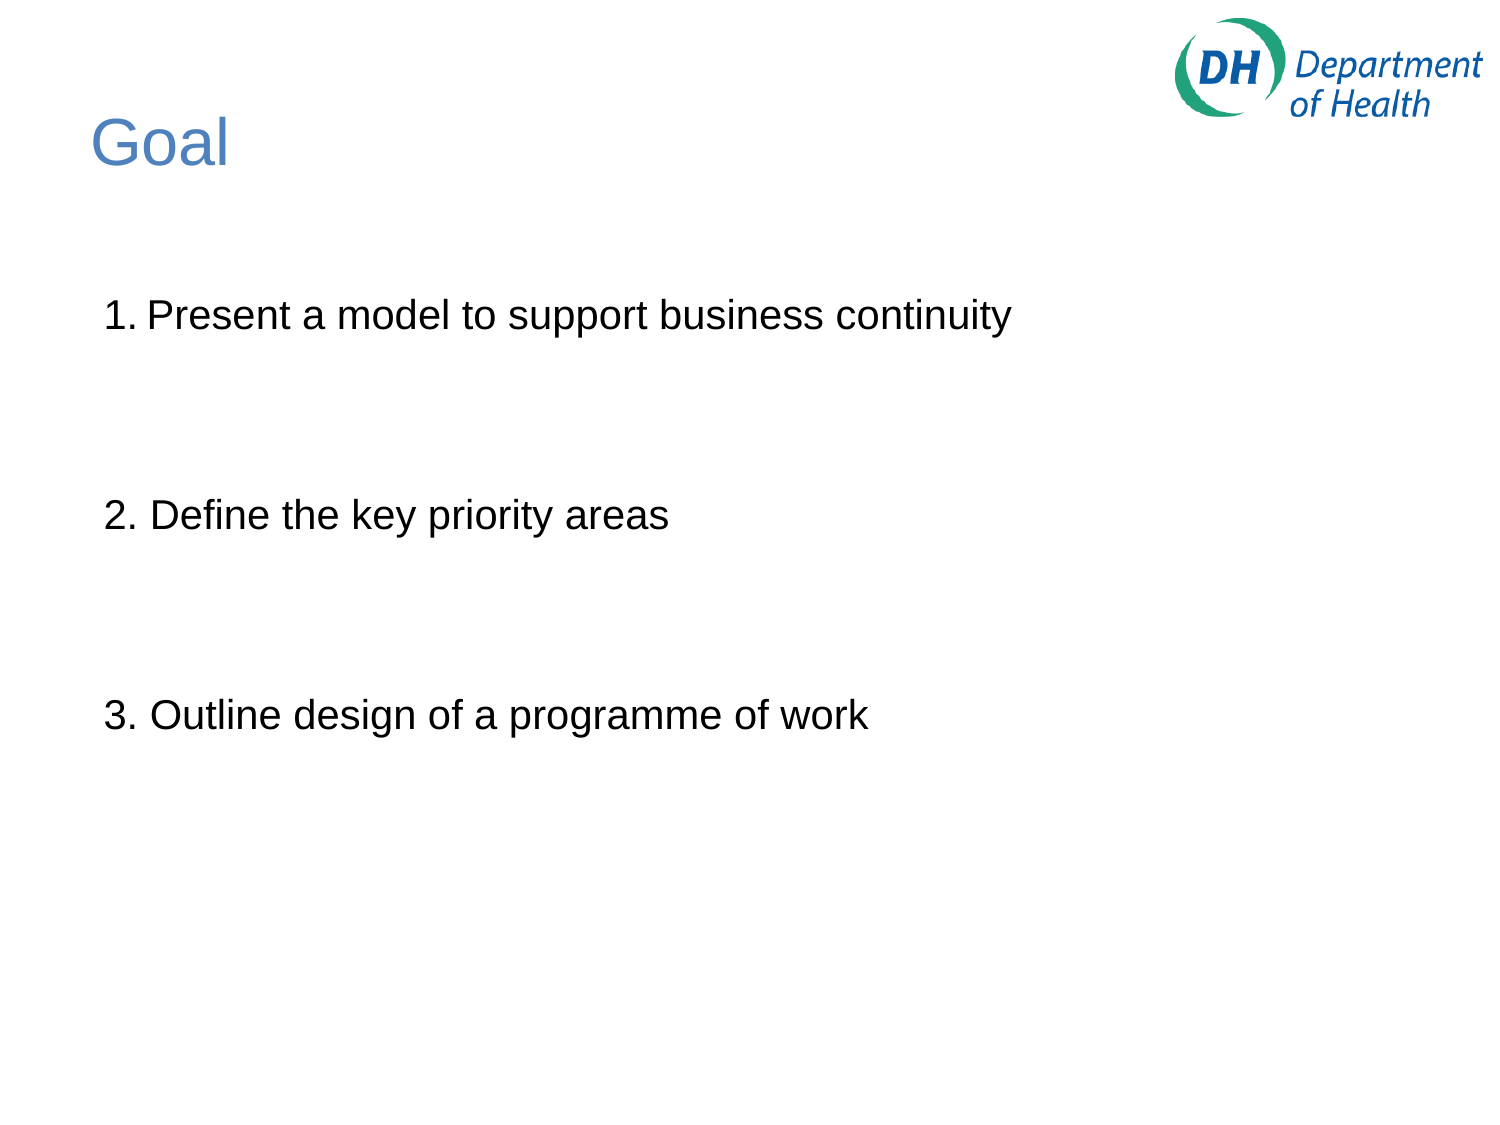

# Goal
Present a model to support business continuity
2. Define the key priority areas
3. Outline design of a programme of work